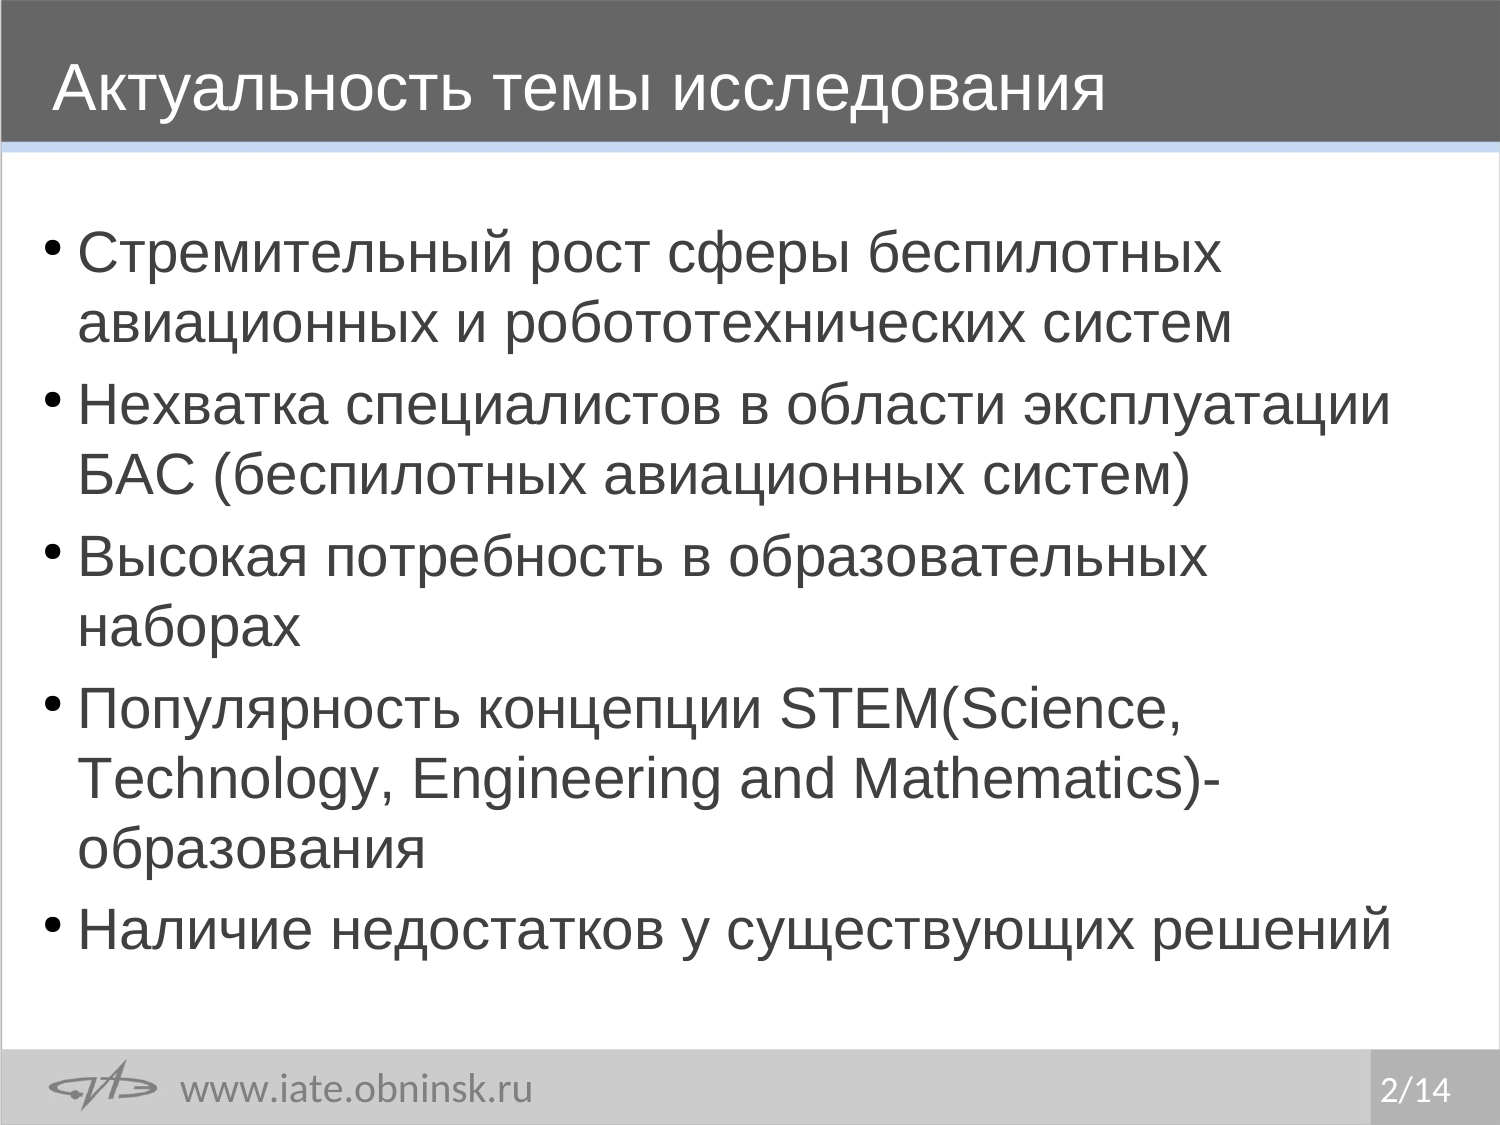

# Актуальность темы исследования
Стремительный рост сферы беспилотных авиационных и робототехнических систем
Нехватка специалистов в области эксплуатации БАС (беспилотных авиационных систем)
Высокая потребность в образовательных наборах
Популярность концепции STEM(Science, Technology, Engineering and Mathematics)-образования
Наличие недостатков у существующих решений
2/14